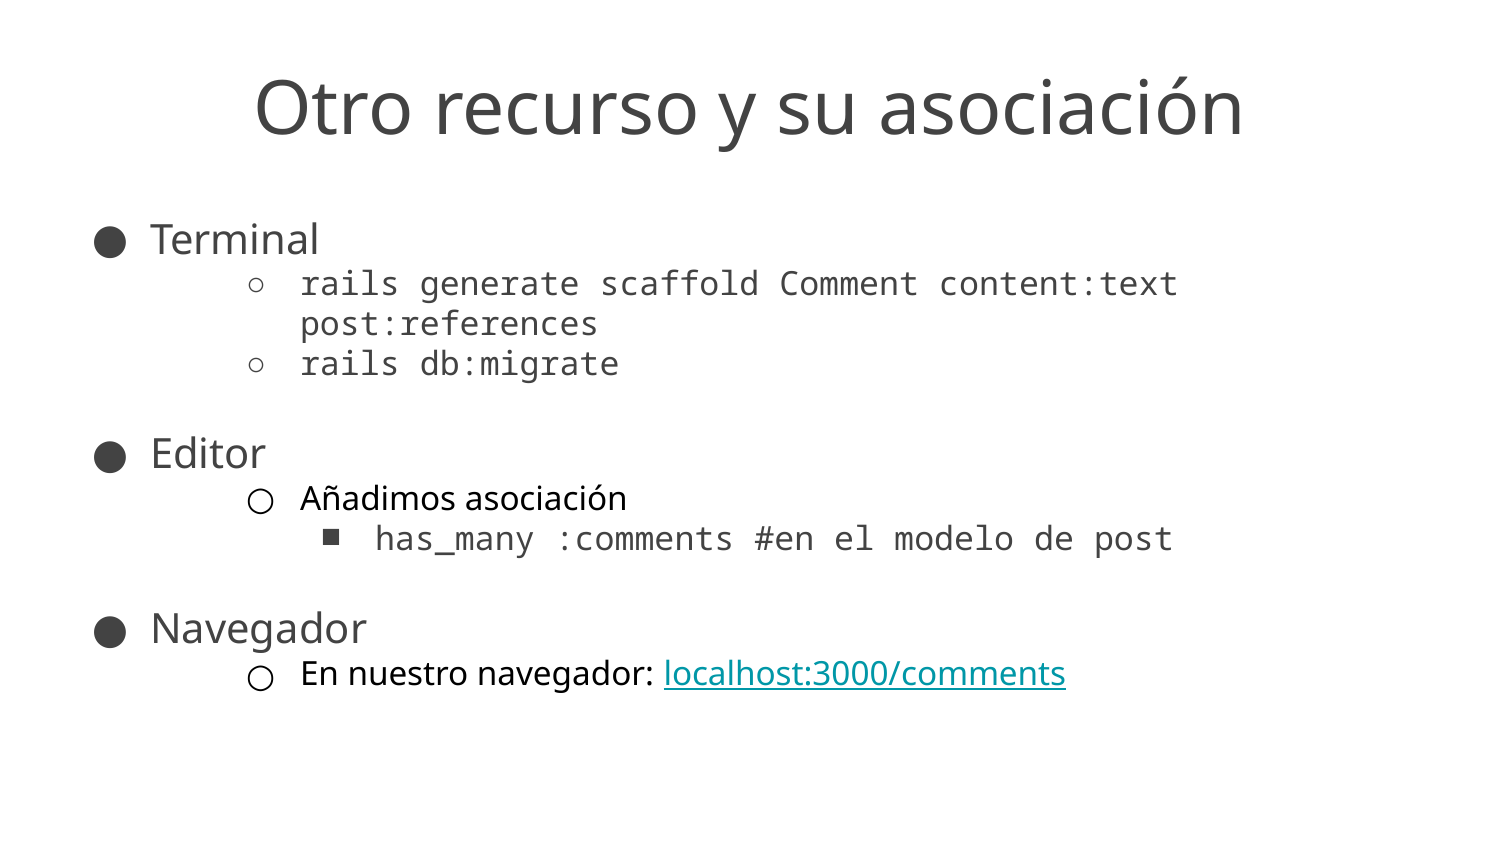

Otro recurso y su asociación
Terminal
rails generate scaffold Comment content:text post:references
rails db:migrate
Editor
Añadimos asociación
has_many :comments #en el modelo de post
Navegador
En nuestro navegador: localhost:3000/comments